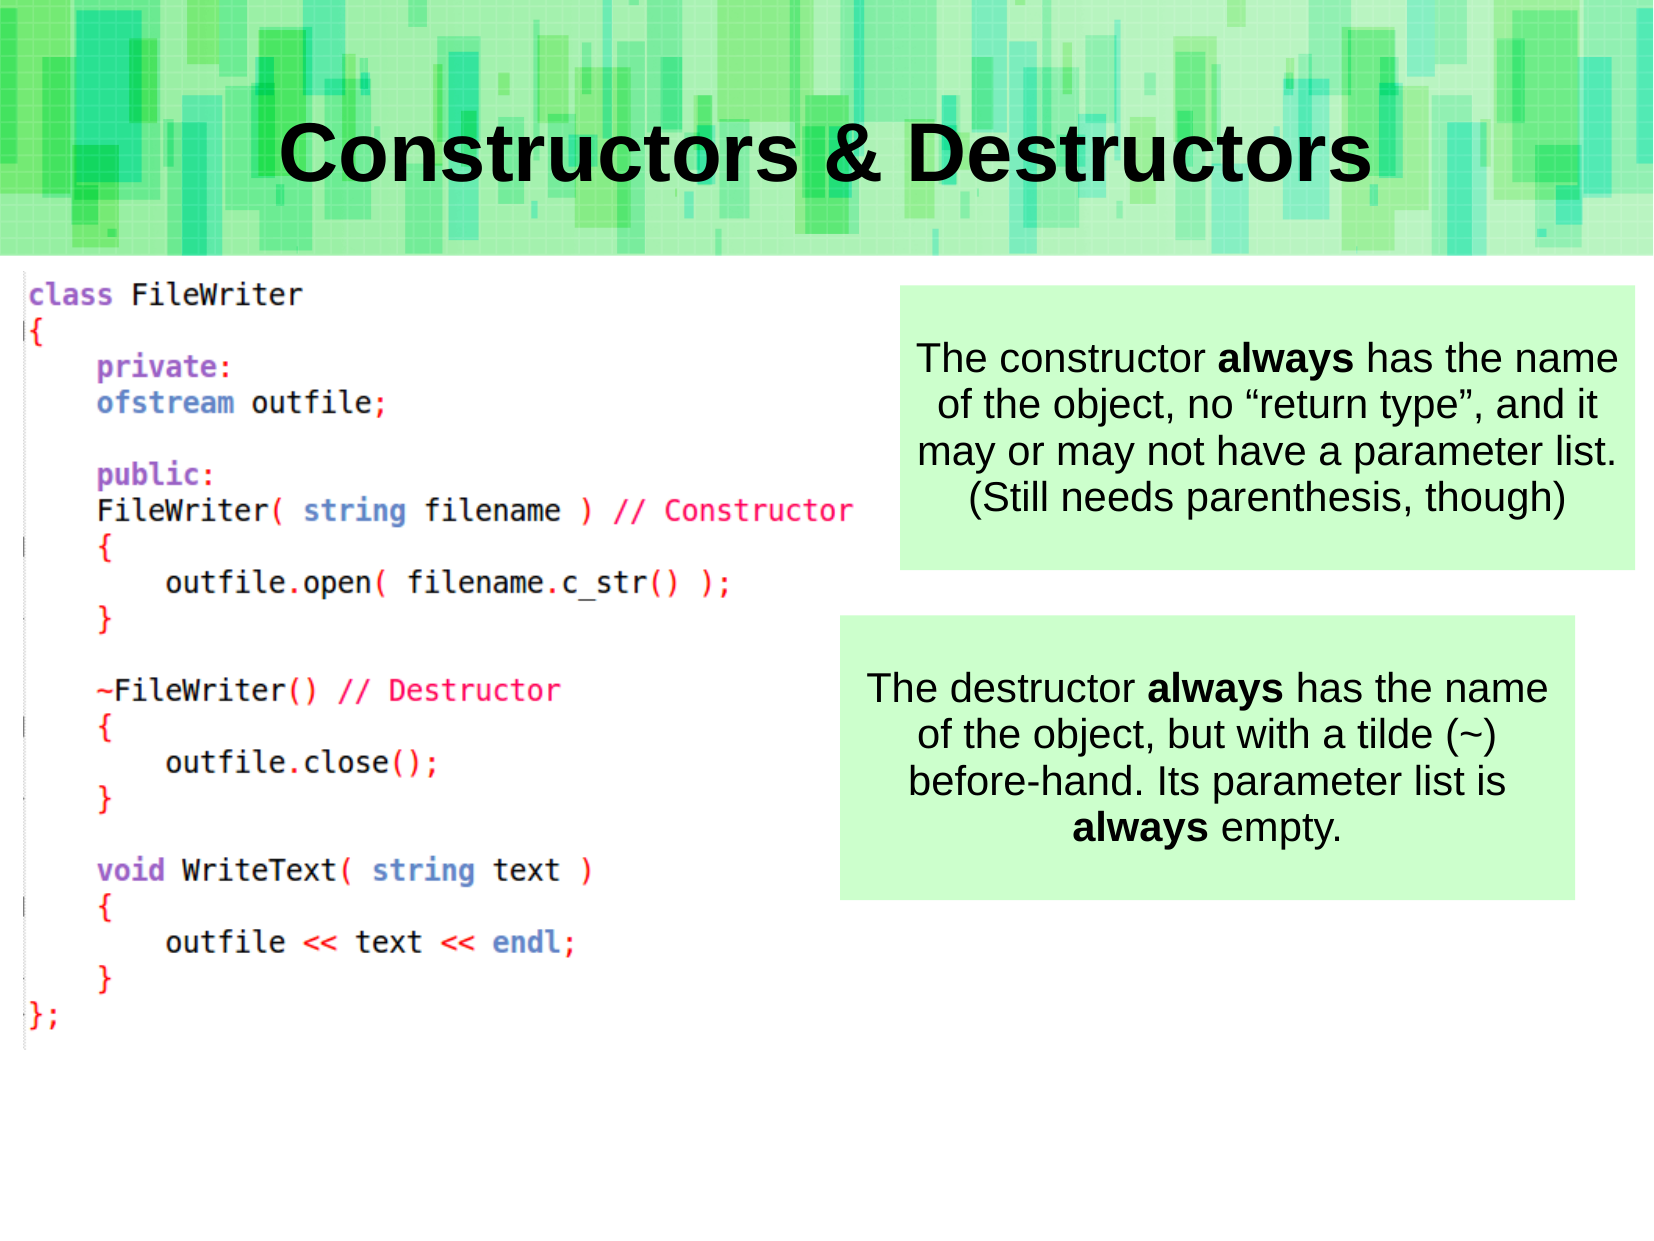

# Constructors & Destructors
The constructor always has the name of the object, no “return type”, and it may or may not have a parameter list. (Still needs parenthesis, though)
The destructor always has the name of the object, but with a tilde (~) before-hand. Its parameter list is always empty.